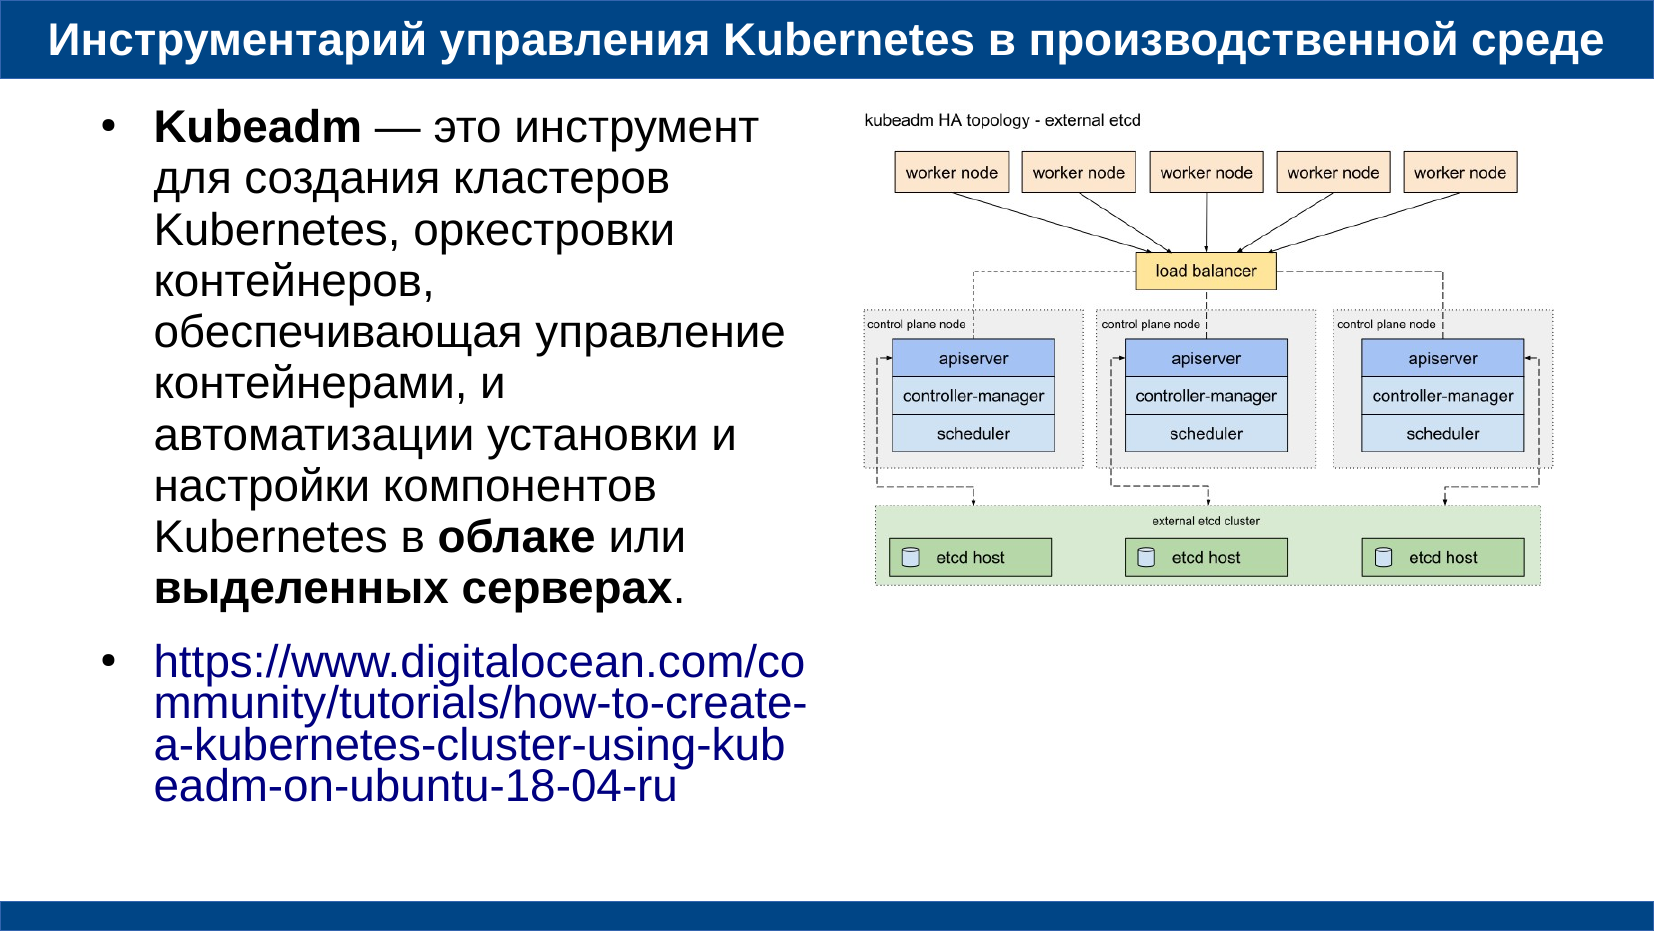

Инструментарий управления Kubernetes в производственной среде
# Kubeadm — это инструмент для создания кластеров Kubernetes, оркестровки контейнеров, обеспечивающая управление контейнерами, и автоматизации установки и настройки компонентов Kubernetes в облаке или выделенных серверах.
https://www.digitalocean.com/community/tutorials/how-to-create-a-kubernetes-cluster-using-kubeadm-on-ubuntu-18-04-ru